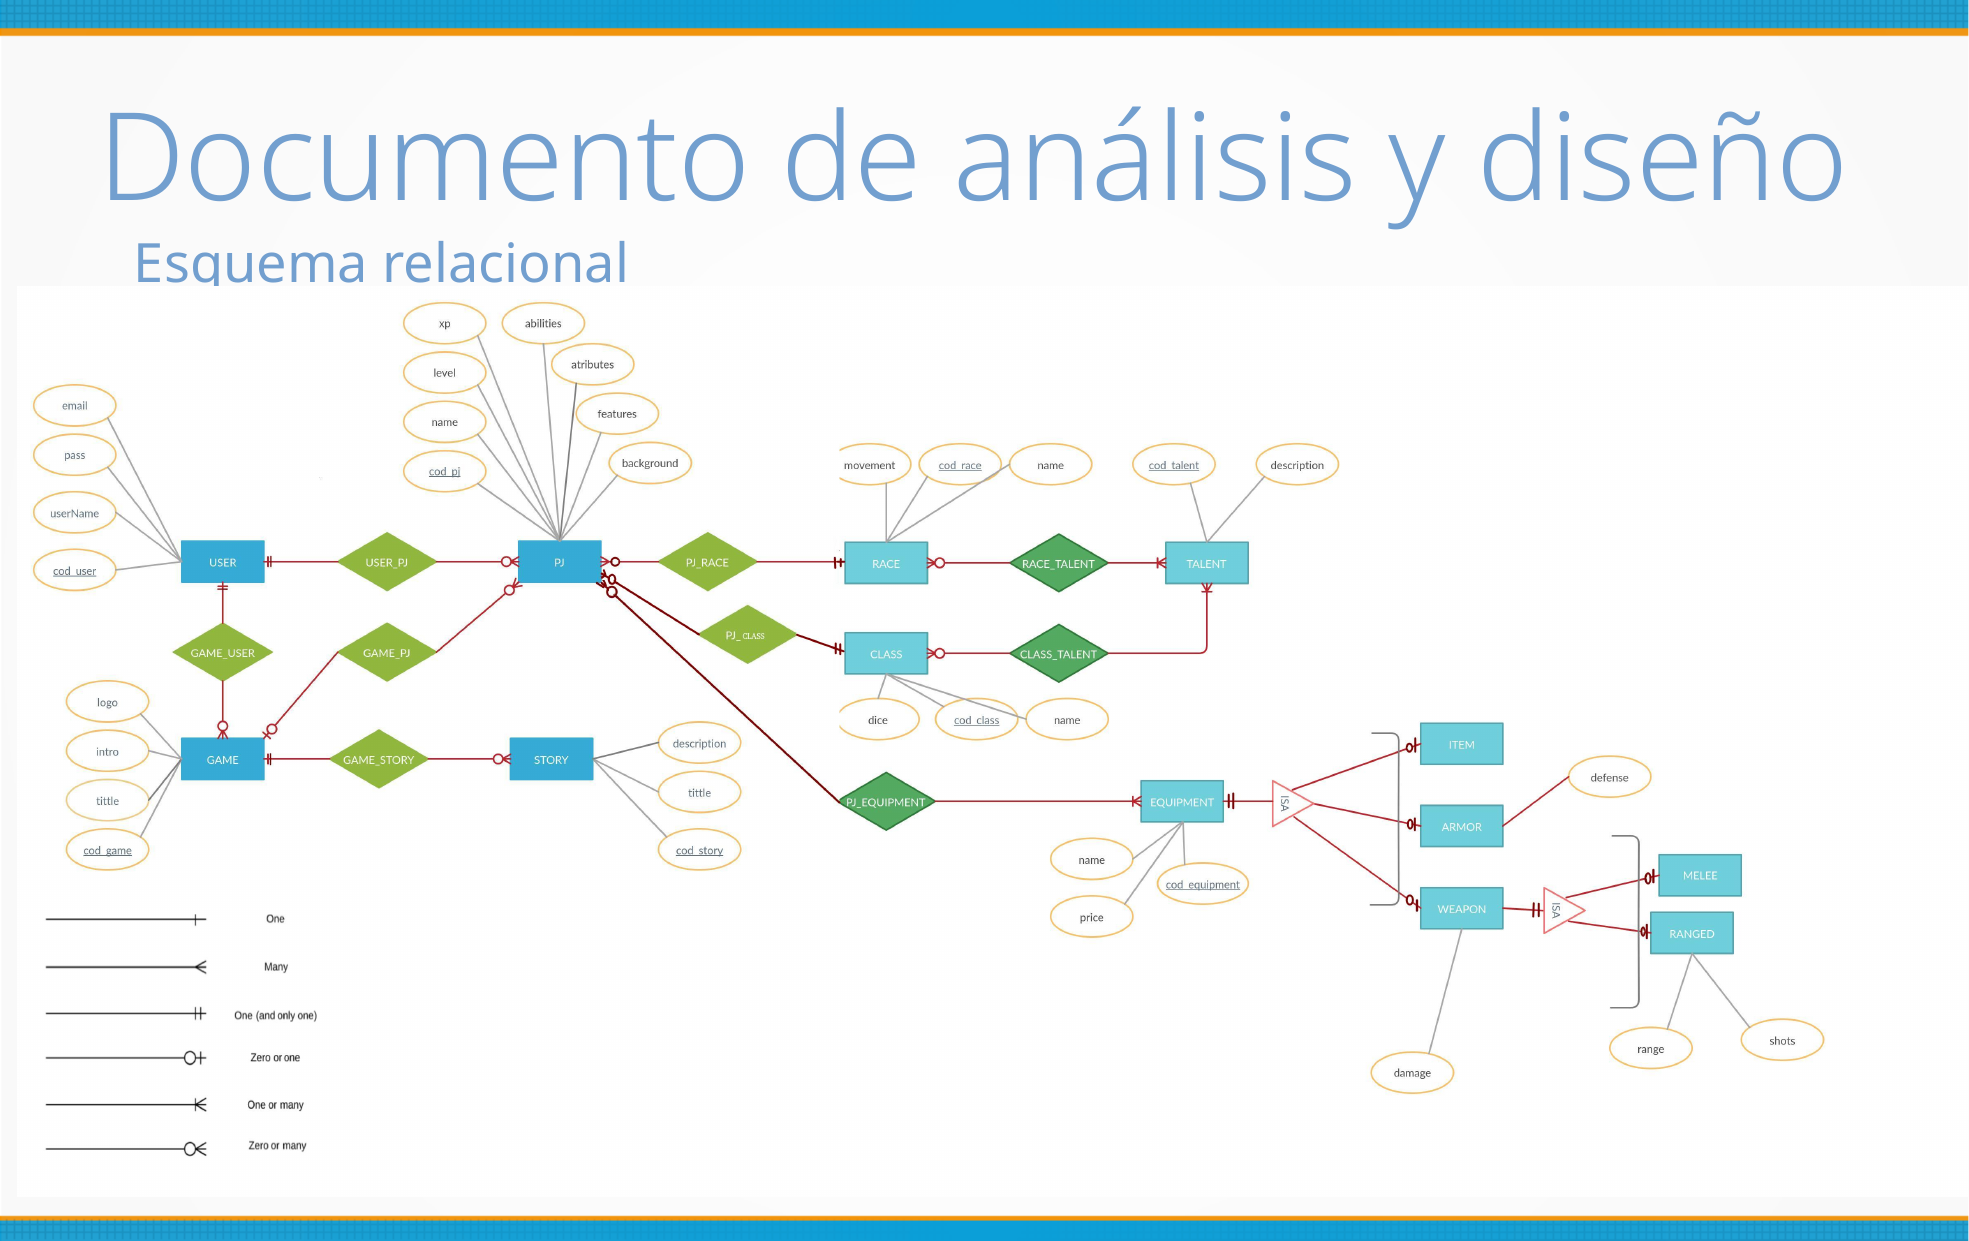

# Documento de análisis y diseño
Esquema relacional